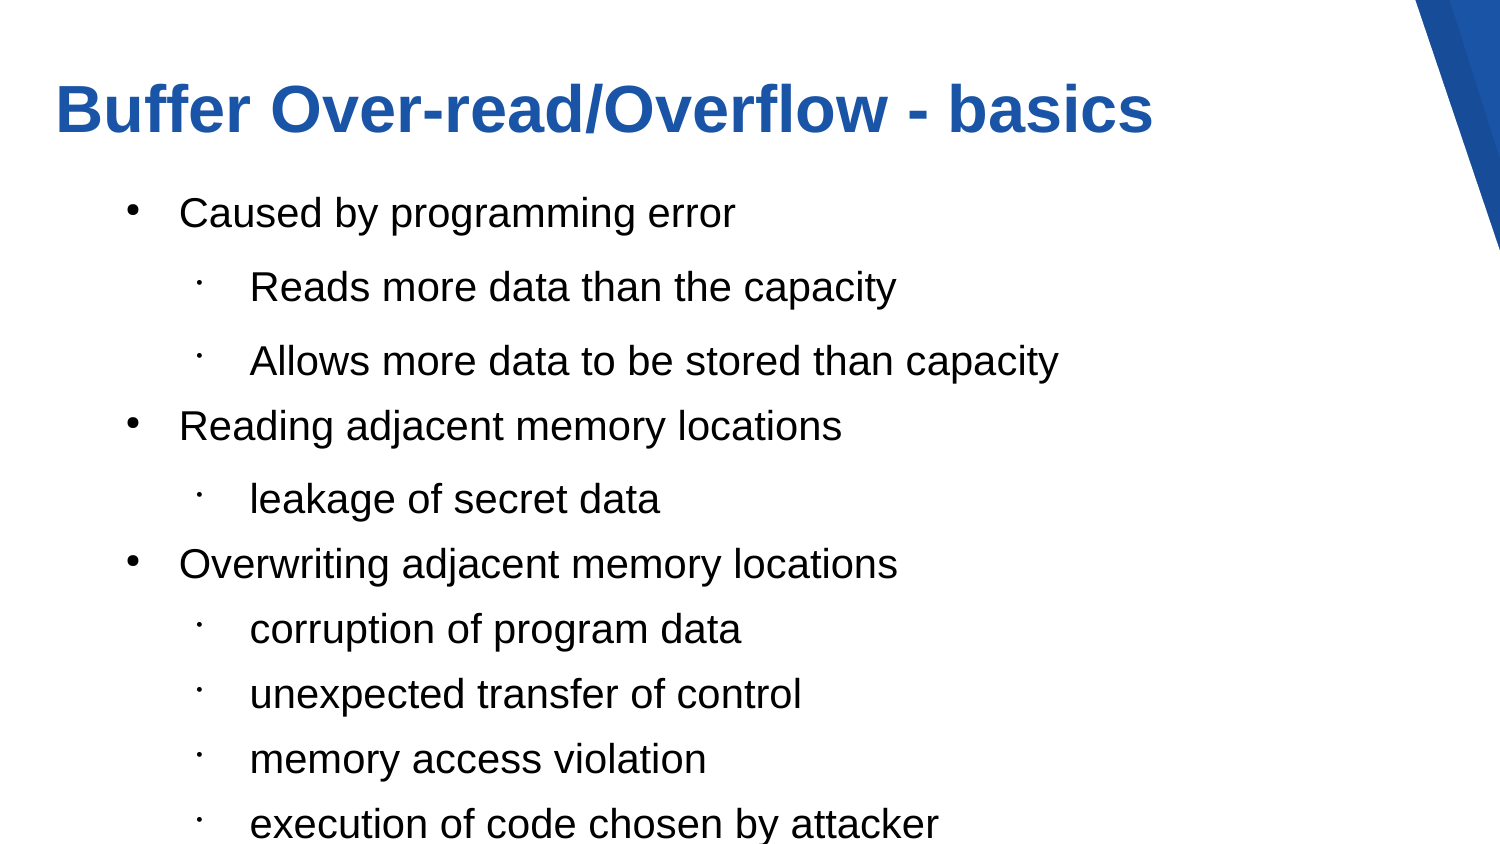

Buffer Over-read/Overflow - basics
# Caused by programming error
Reads more data than the capacity
Allows more data to be stored than capacity
Reading adjacent memory locations
leakage of secret data
Overwriting adjacent memory locations
corruption of program data
unexpected transfer of control
memory access violation
execution of code chosen by attacker